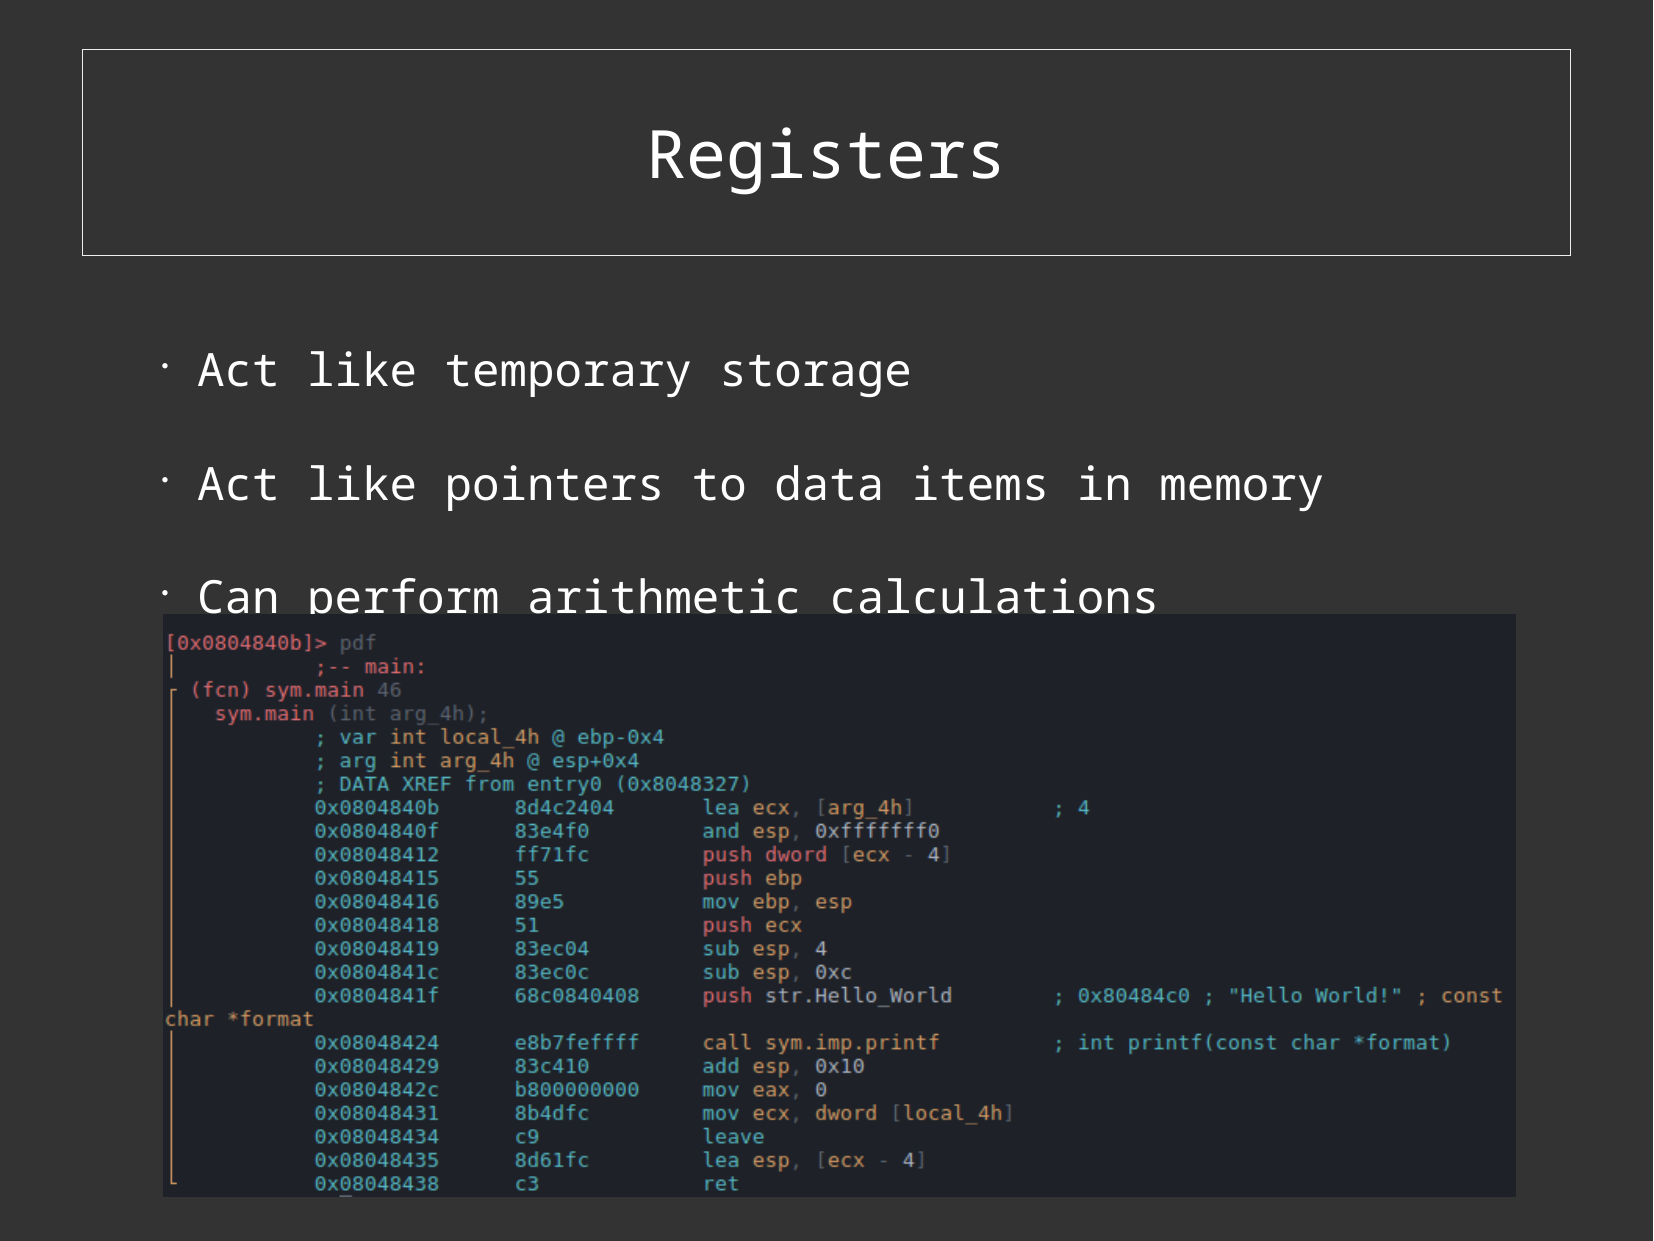

Registers
Act like temporary storage
Act like pointers to data items in memory
Can perform arithmetic calculations